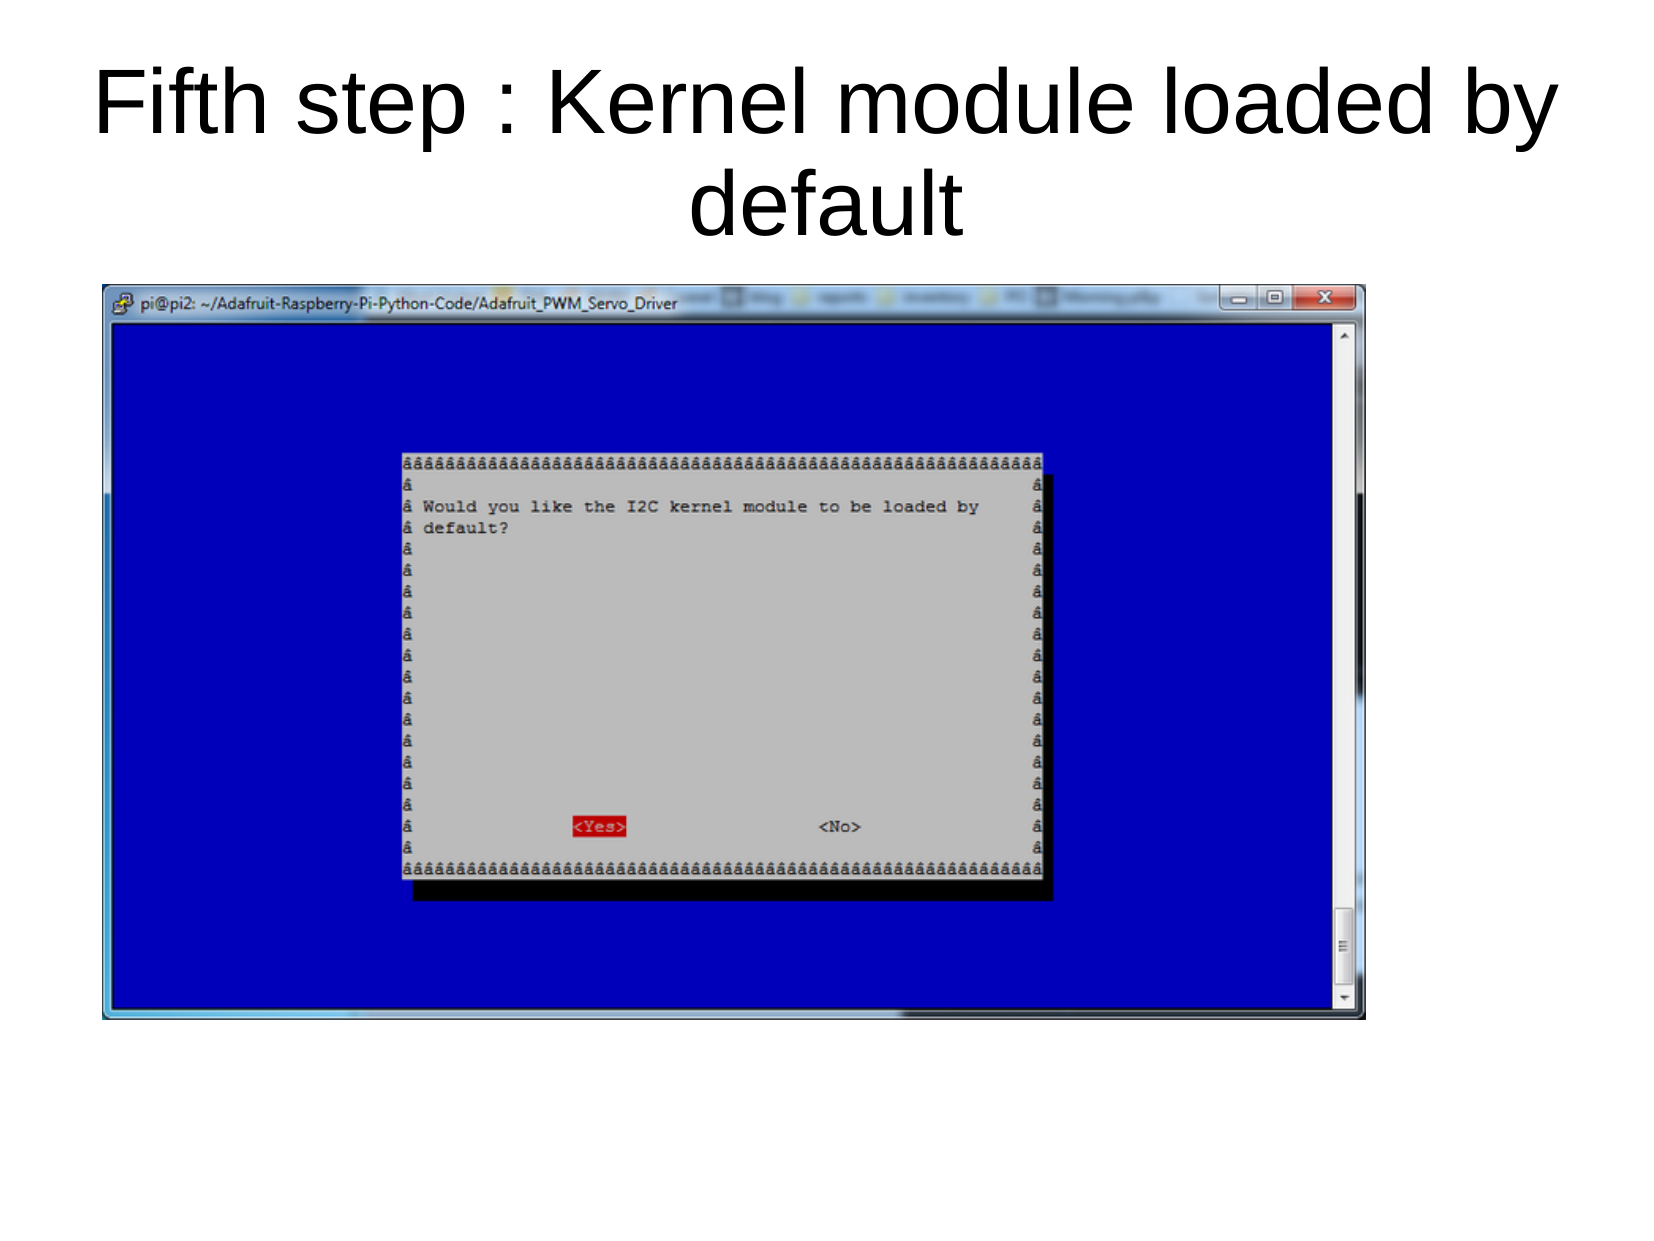

# Fifth step : Kernel module loaded by default